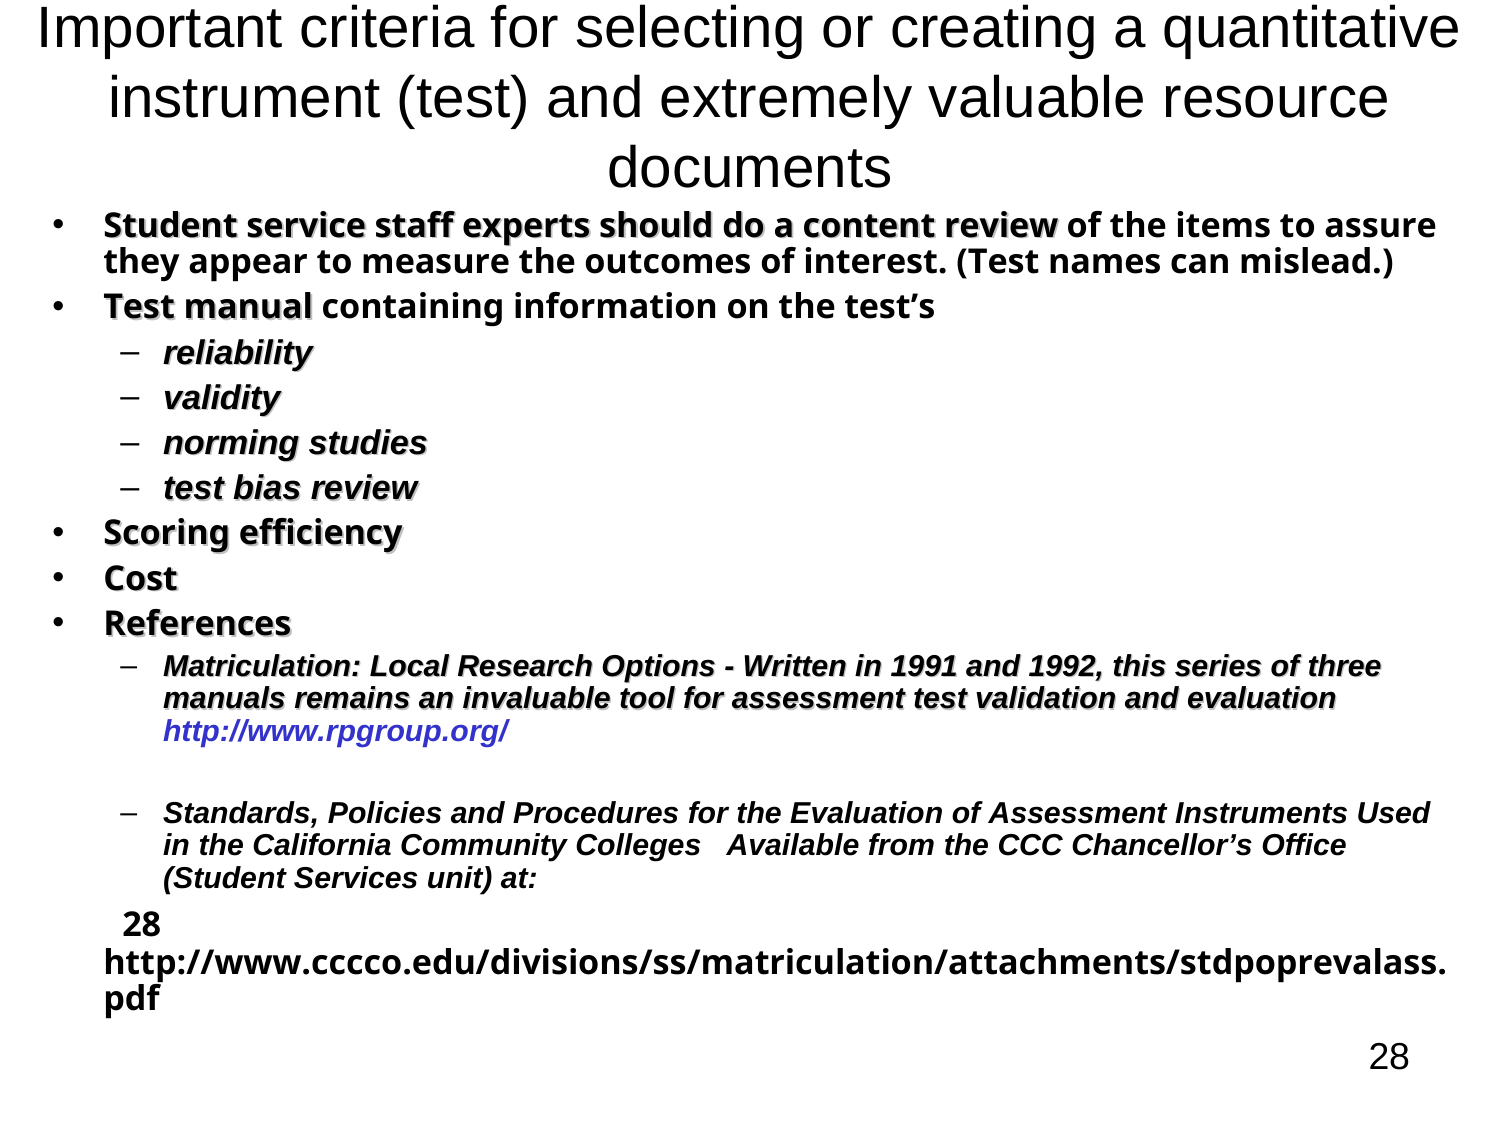

# Important criteria for selecting or creating a quantitative instrument (test) and extremely valuable resource documents
Student service staff experts should do a content review of the items to assure they appear to measure the outcomes of interest. (Test names can mislead.)
Test manual containing information on the test’s
reliability
validity
norming studies
test bias review
Scoring efficiency
Cost
References
Matriculation: Local Research Options - Written in 1991 and 1992, this series of three manuals remains an invaluable tool for assessment test validation and evaluation http://www.rpgroup.org/
Standards, Policies and Procedures for the Evaluation of Assessment Instruments Used in the California Community Colleges Available from the CCC Chancellor’s Office (Student Services unit) at:
 http://www.cccco.edu/divisions/ss/matriculation/attachments/stdpoprevalass.pdf
28